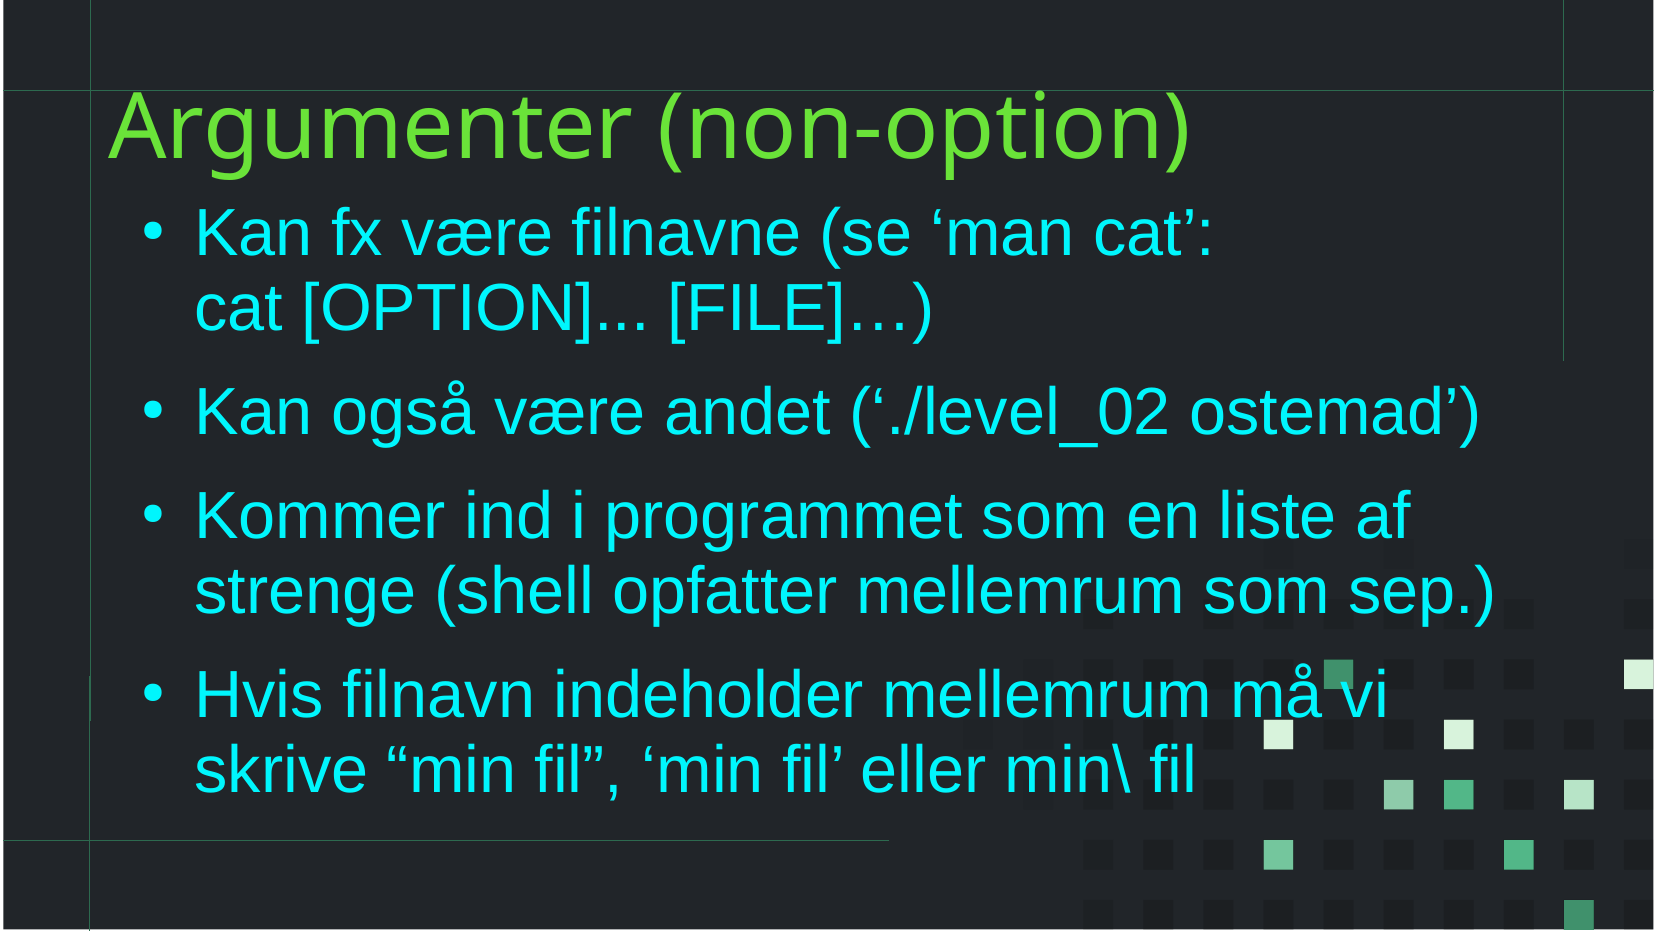

# Argumenter (non-option)
Kan fx være filnavne (se ‘man cat’:
cat [OPTION]... [FILE]…)
Kan også være andet (‘./level_02 ostemad’)
Kommer ind i programmet som en liste af strenge (shell opfatter mellemrum som sep.)
Hvis filnavn indeholder mellemrum må vi skrive “min fil”, ‘min fil’ eller min\ fil